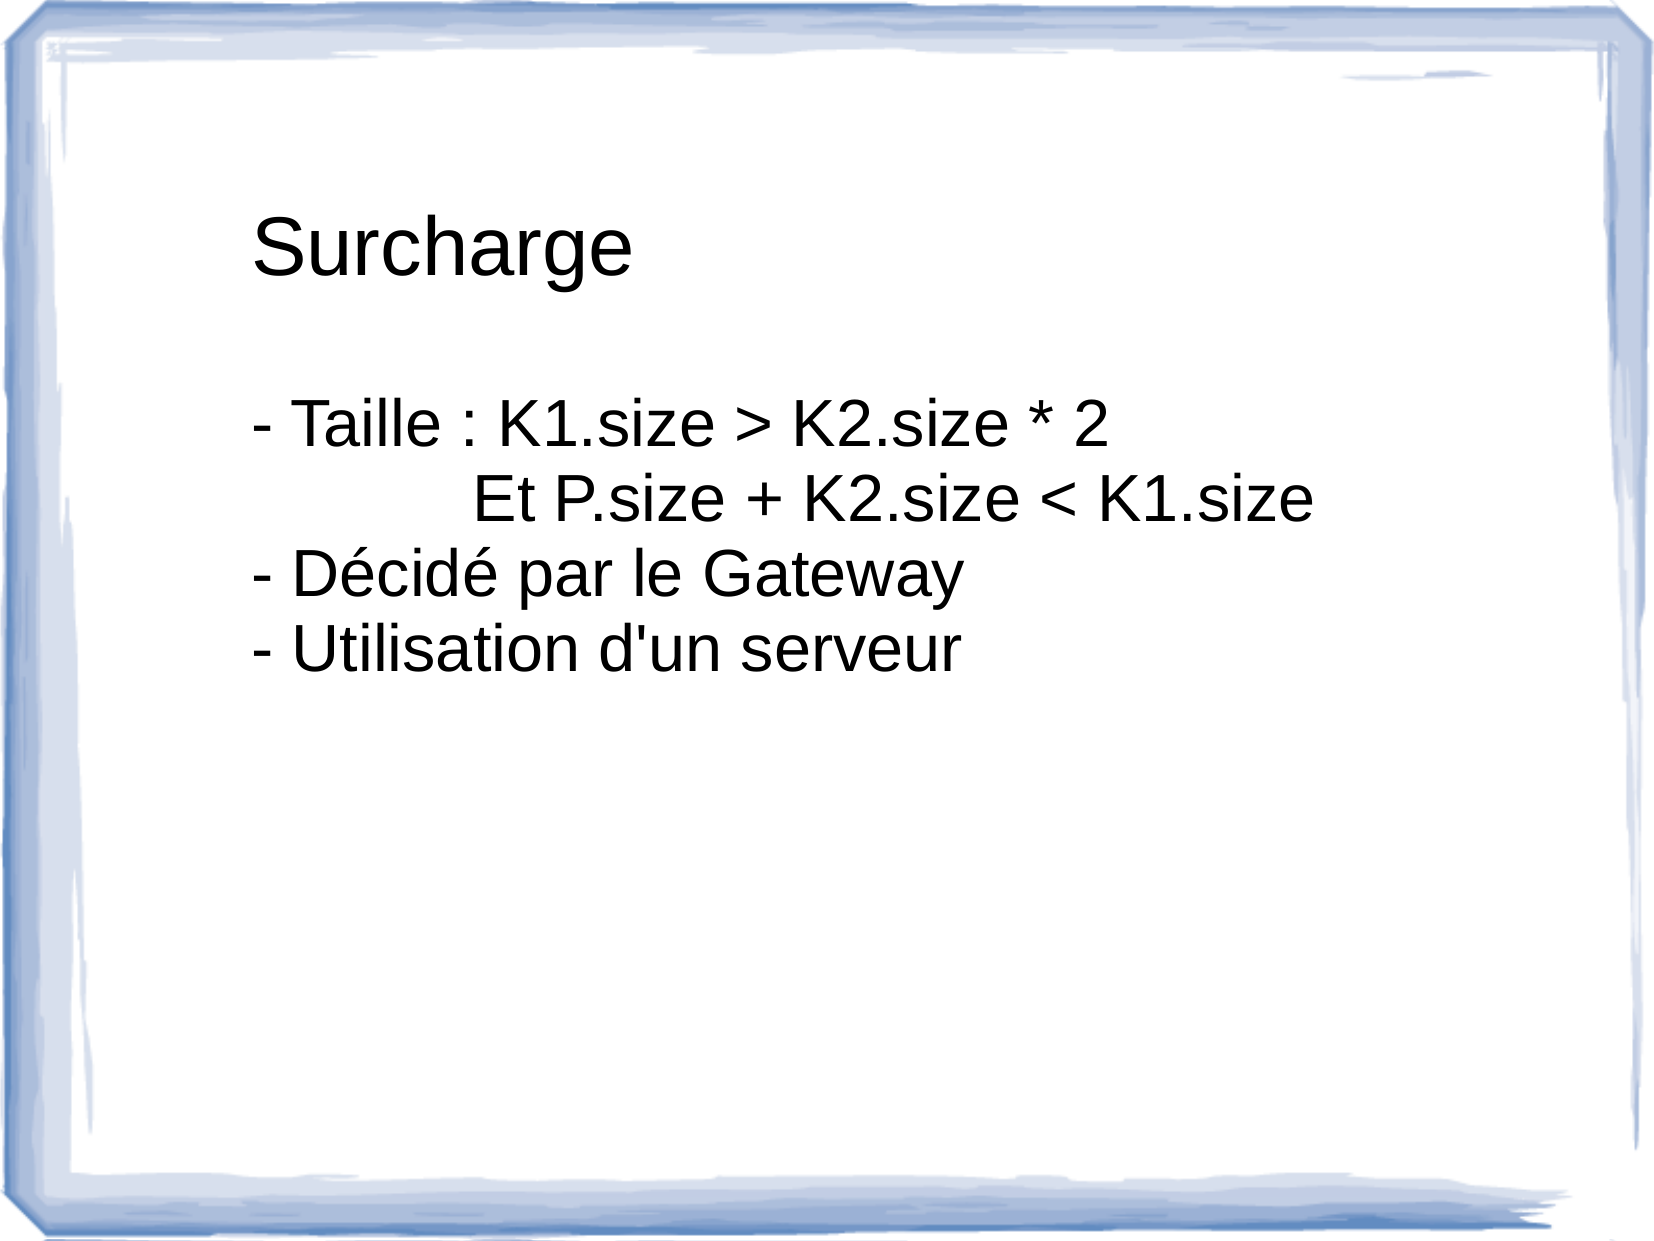

Surcharge
- Taille : K1.size > K2.size * 2
			Et P.size + K2.size < K1.size
- Décidé par le Gateway
- Utilisation d'un serveur